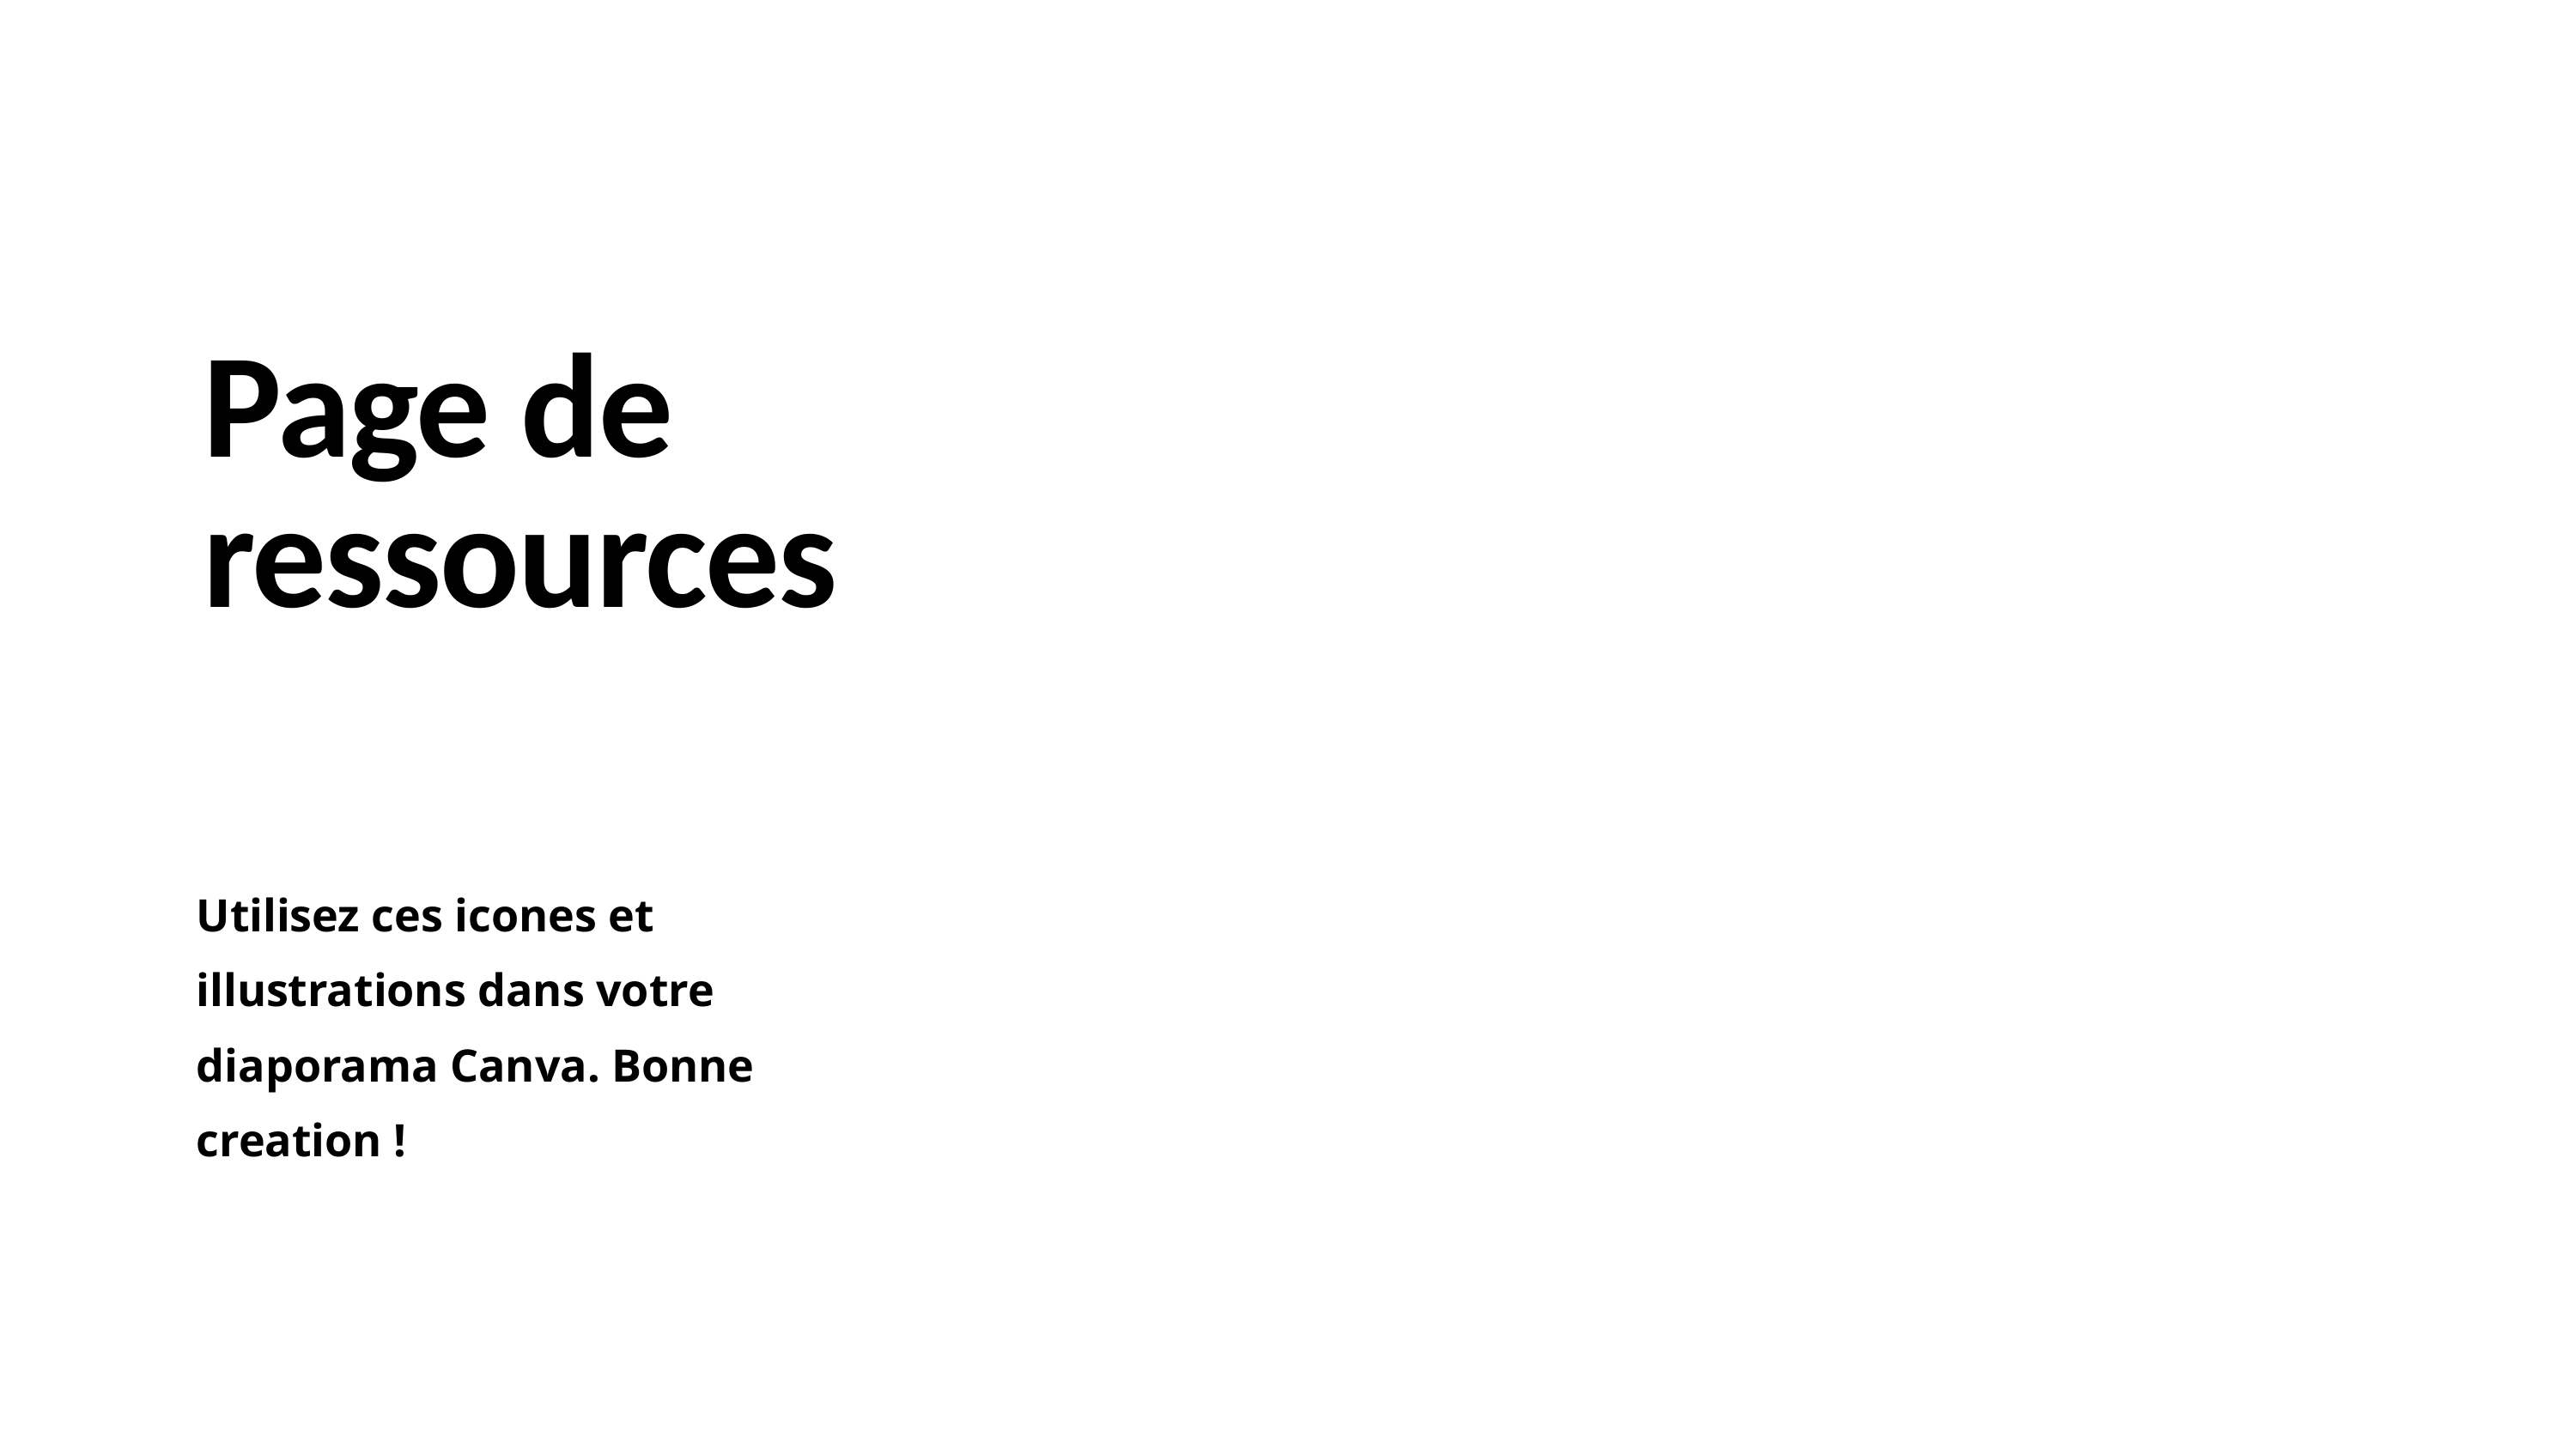

Page de
ressources
Utilisez ces icones et illustrations dans votre diaporama Canva. Bonne creation !